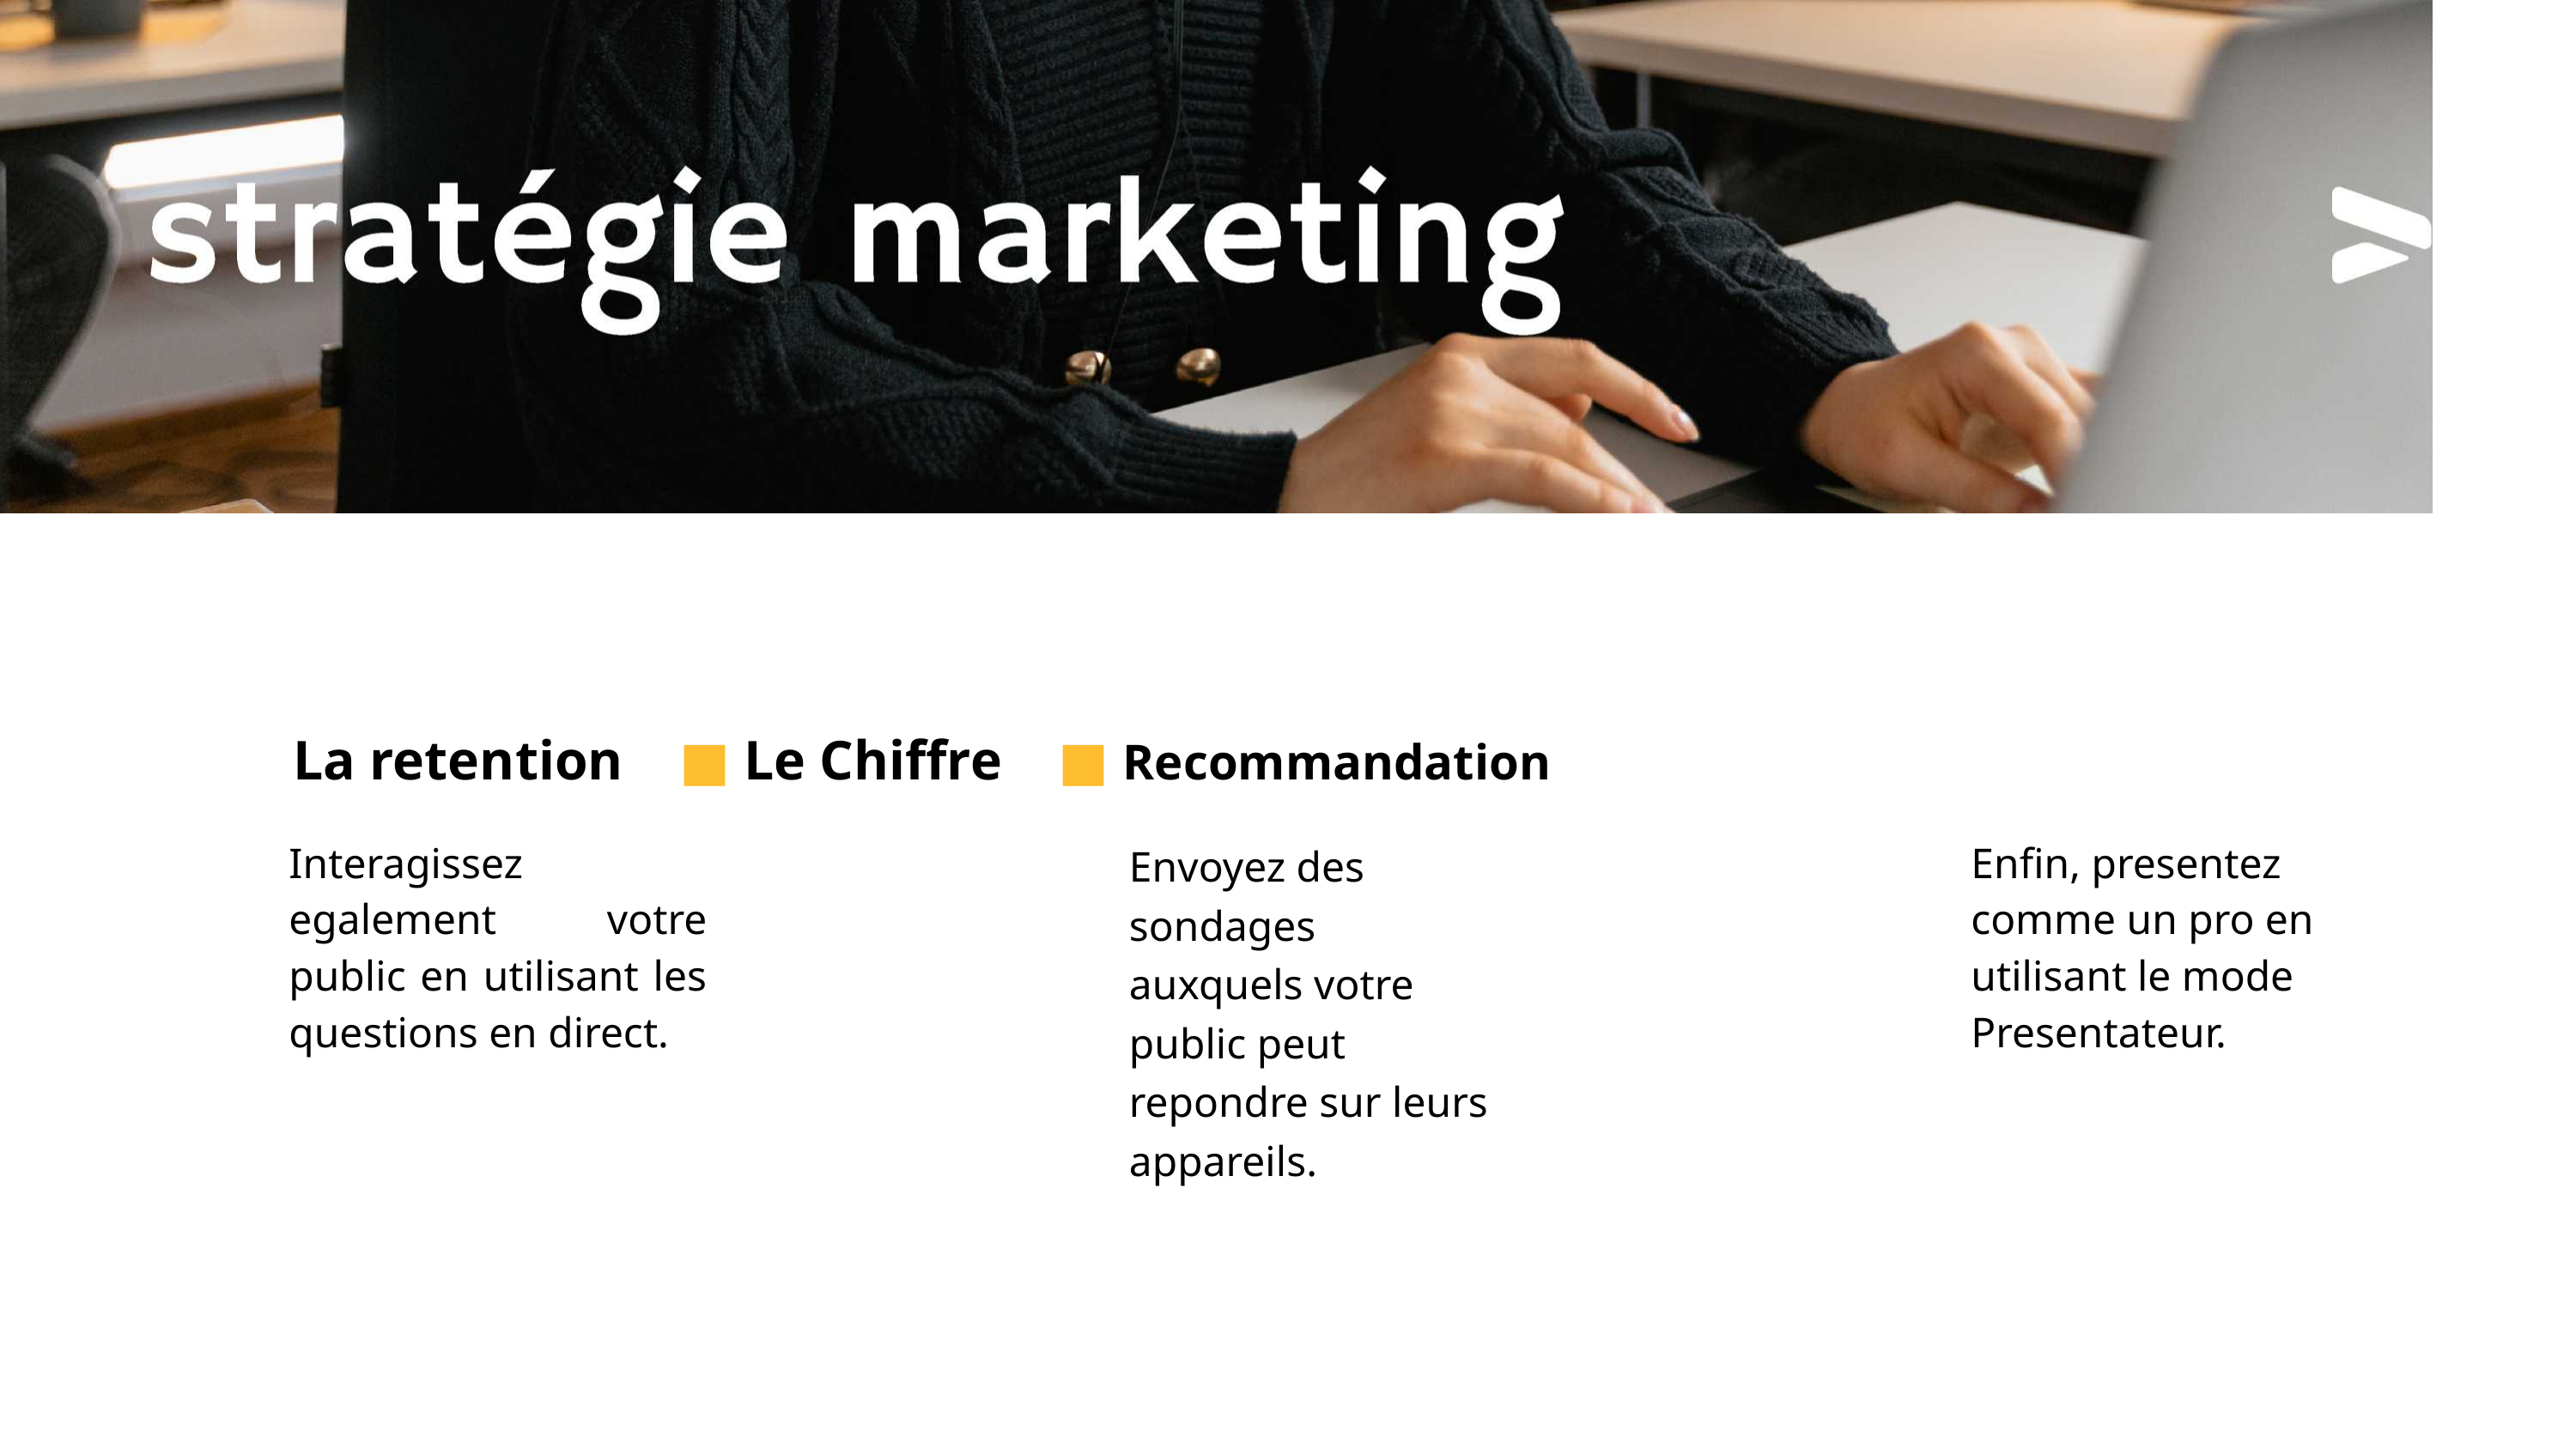

La retention ■ Le Chiffre ■ Recommandation
Interagissez egalement votre public en utilisant les questions en direct.
Enfin, presentez comme un pro en utilisant le mode Presentateur.
Envoyez des sondages auxquels votre public peut repondre sur leurs appareils.